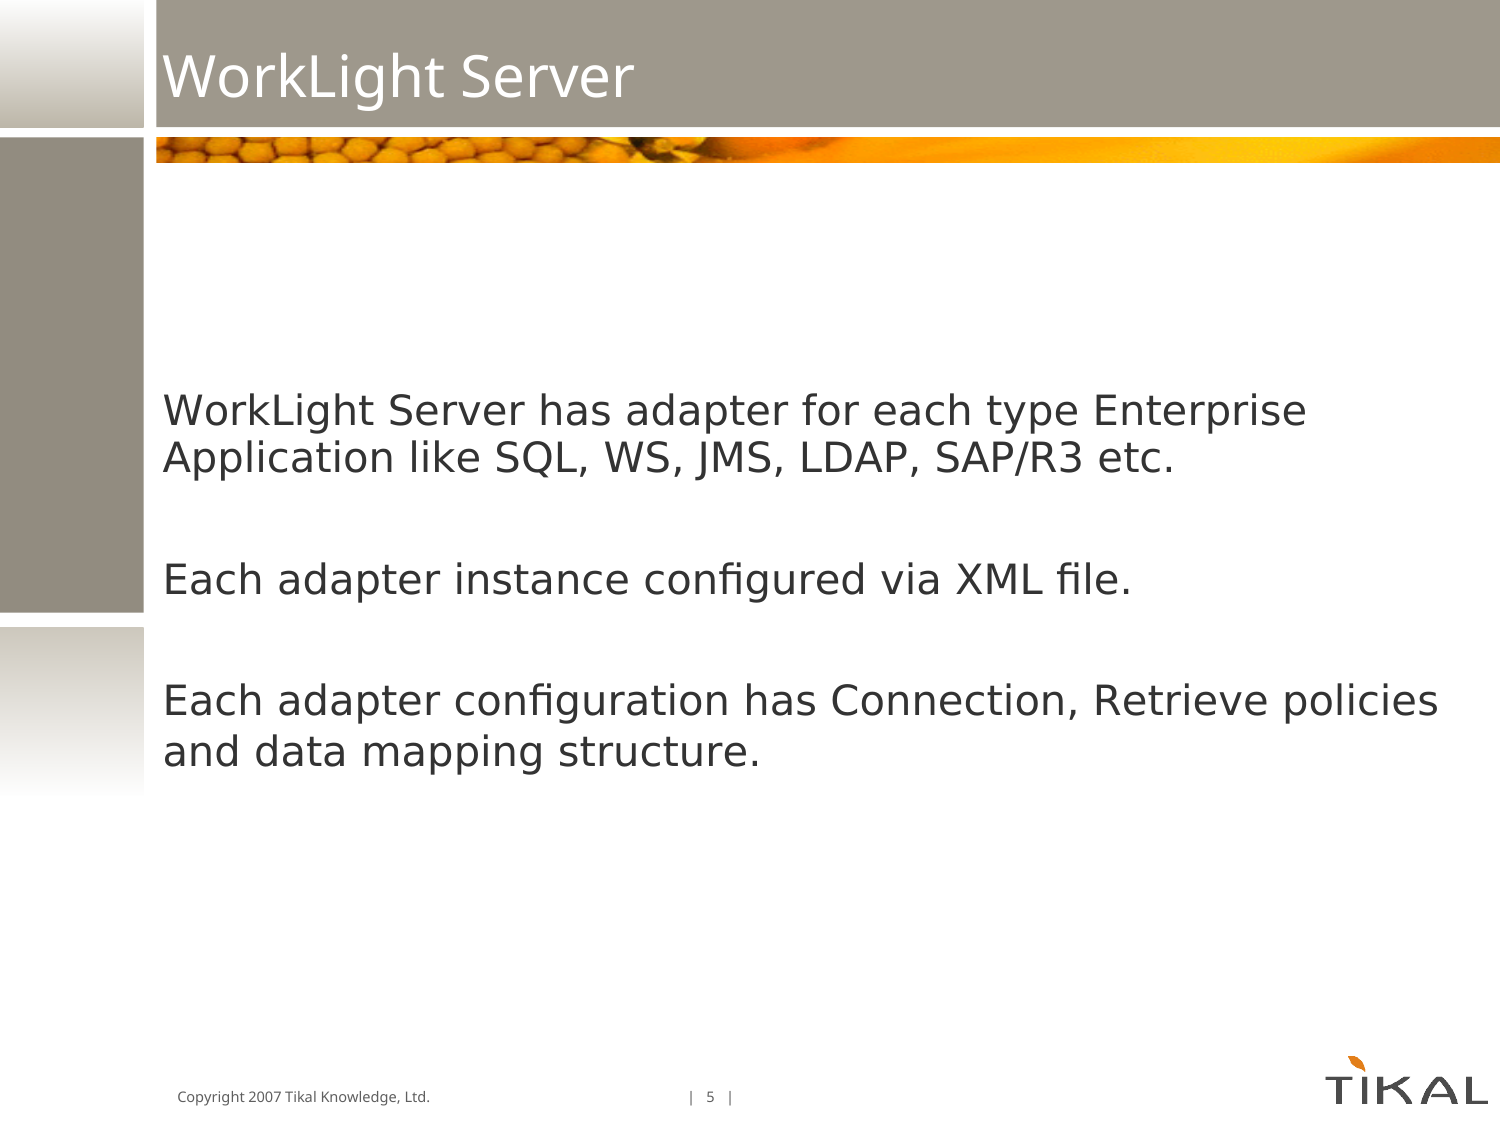

# WorkLight Server
WorkLight Server has adapter for each type Enterprise Application like SQL, WS, JMS, LDAP, SAP/R3 etc.
Each adapter instance configured via XML file.
Each adapter configuration has Connection, Retrieve policies and data mapping structure.